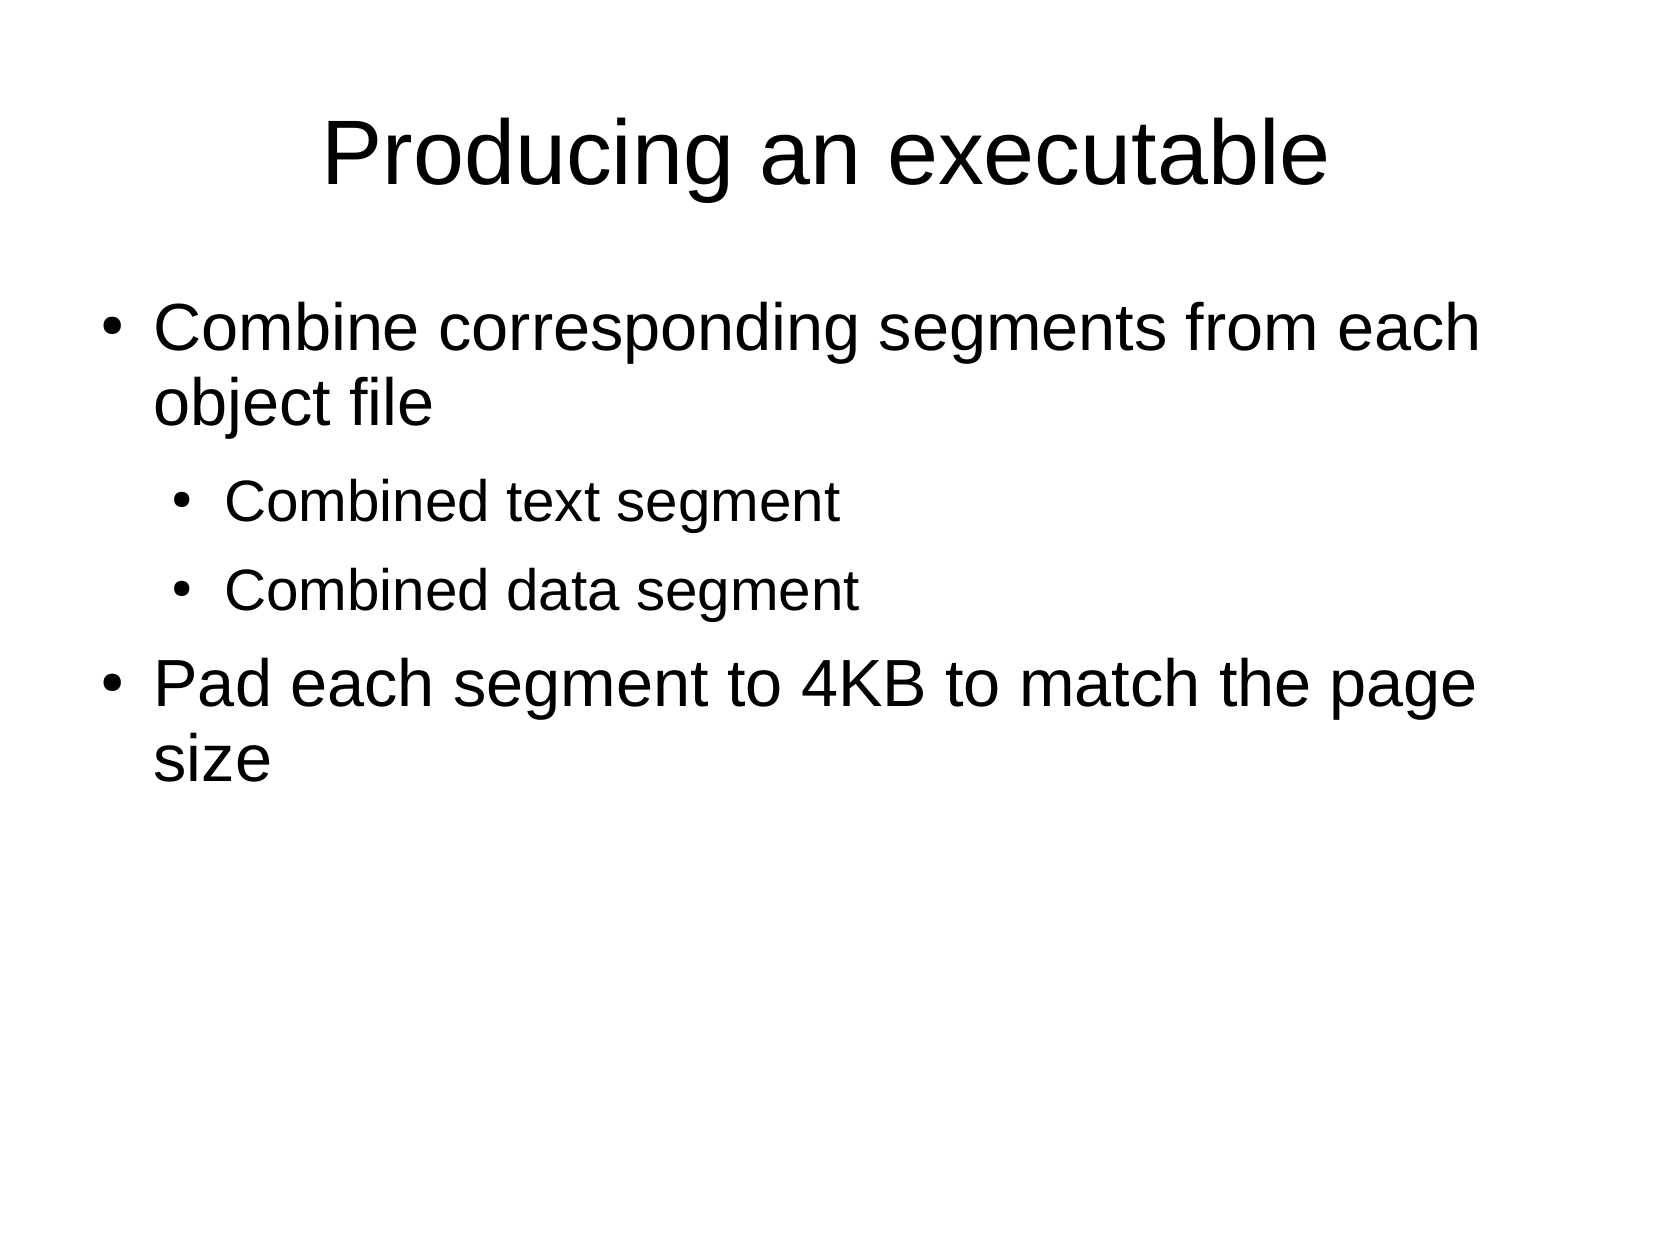

# Producing an executable
Combine corresponding segments from each object file
Combined text segment
Combined data segment
Pad each segment to 4KB to match the page size